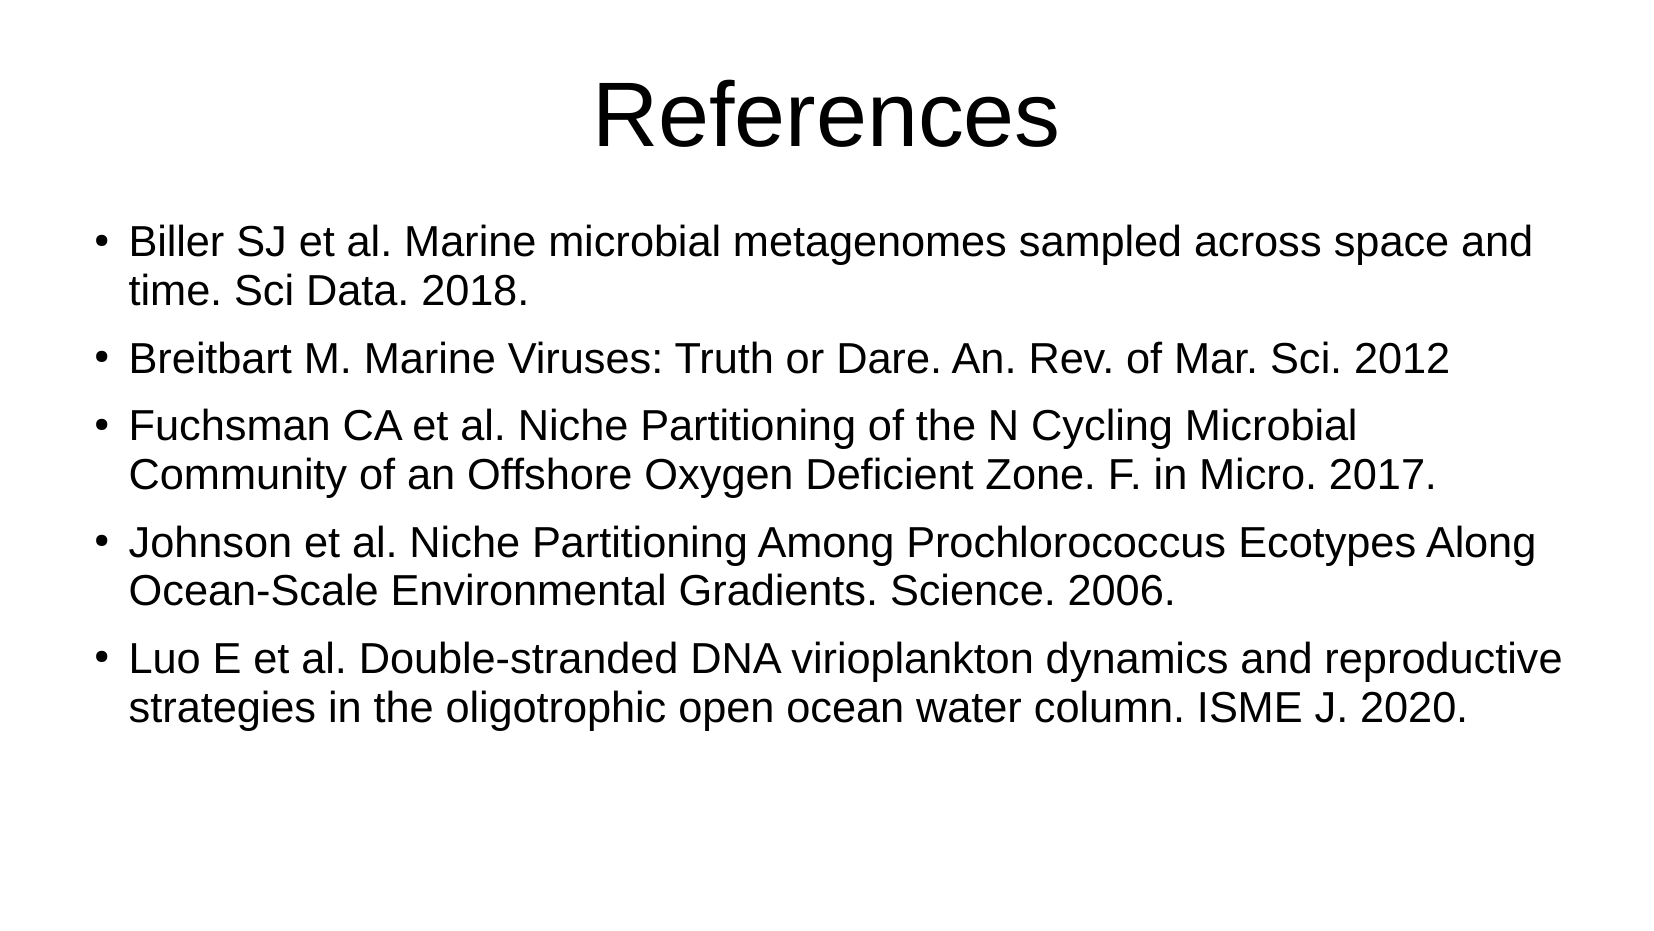

# References
Biller SJ et al. Marine microbial metagenomes sampled across space and time. Sci Data. 2018.
Breitbart M. Marine Viruses: Truth or Dare. An. Rev. of Mar. Sci. 2012
Fuchsman CA et al. Niche Partitioning of the N Cycling Microbial Community of an Offshore Oxygen Deficient Zone. F. in Micro. 2017.
Johnson et al. Niche Partitioning Among Prochlorococcus Ecotypes Along Ocean-Scale Environmental Gradients. Science. 2006.
Luo E et al. Double-stranded DNA virioplankton dynamics and reproductive strategies in the oligotrophic open ocean water column. ISME J. 2020.